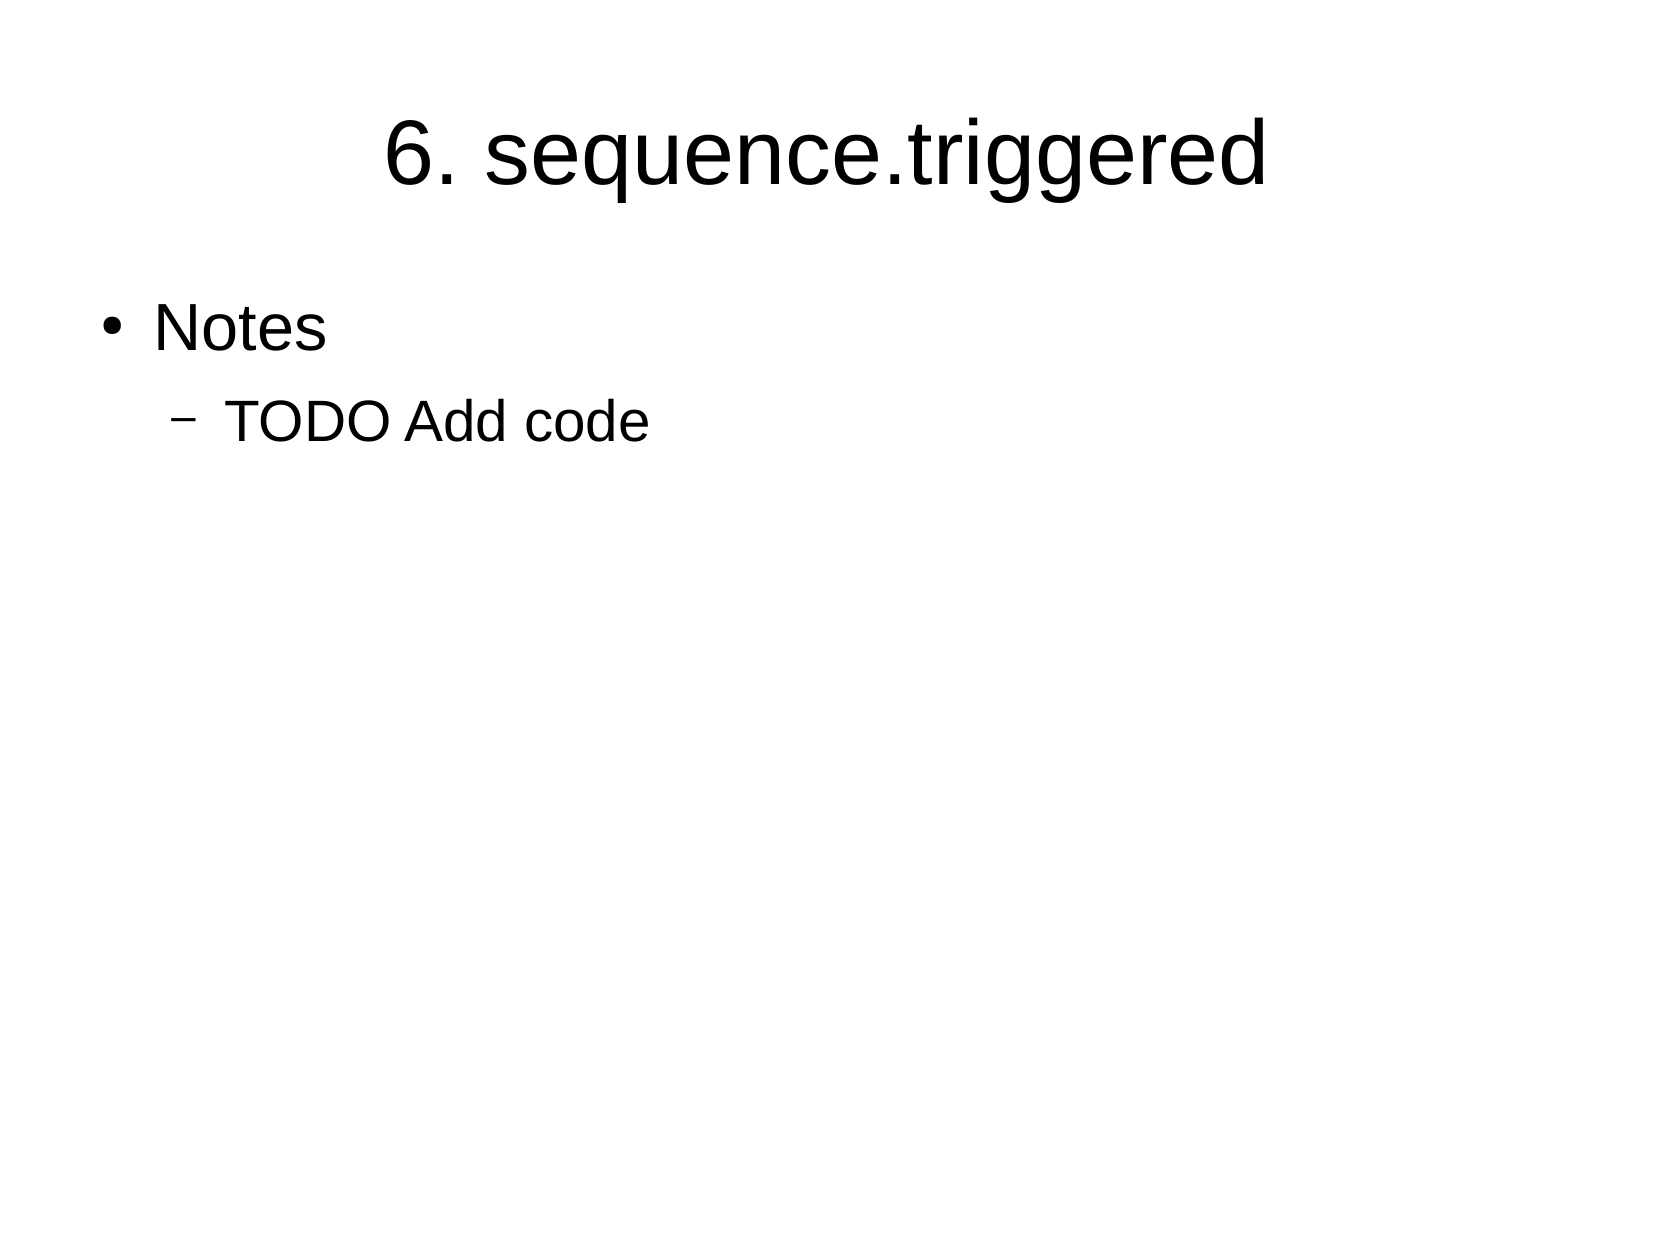

# 6. sequence.triggered
Notes
TODO Add code